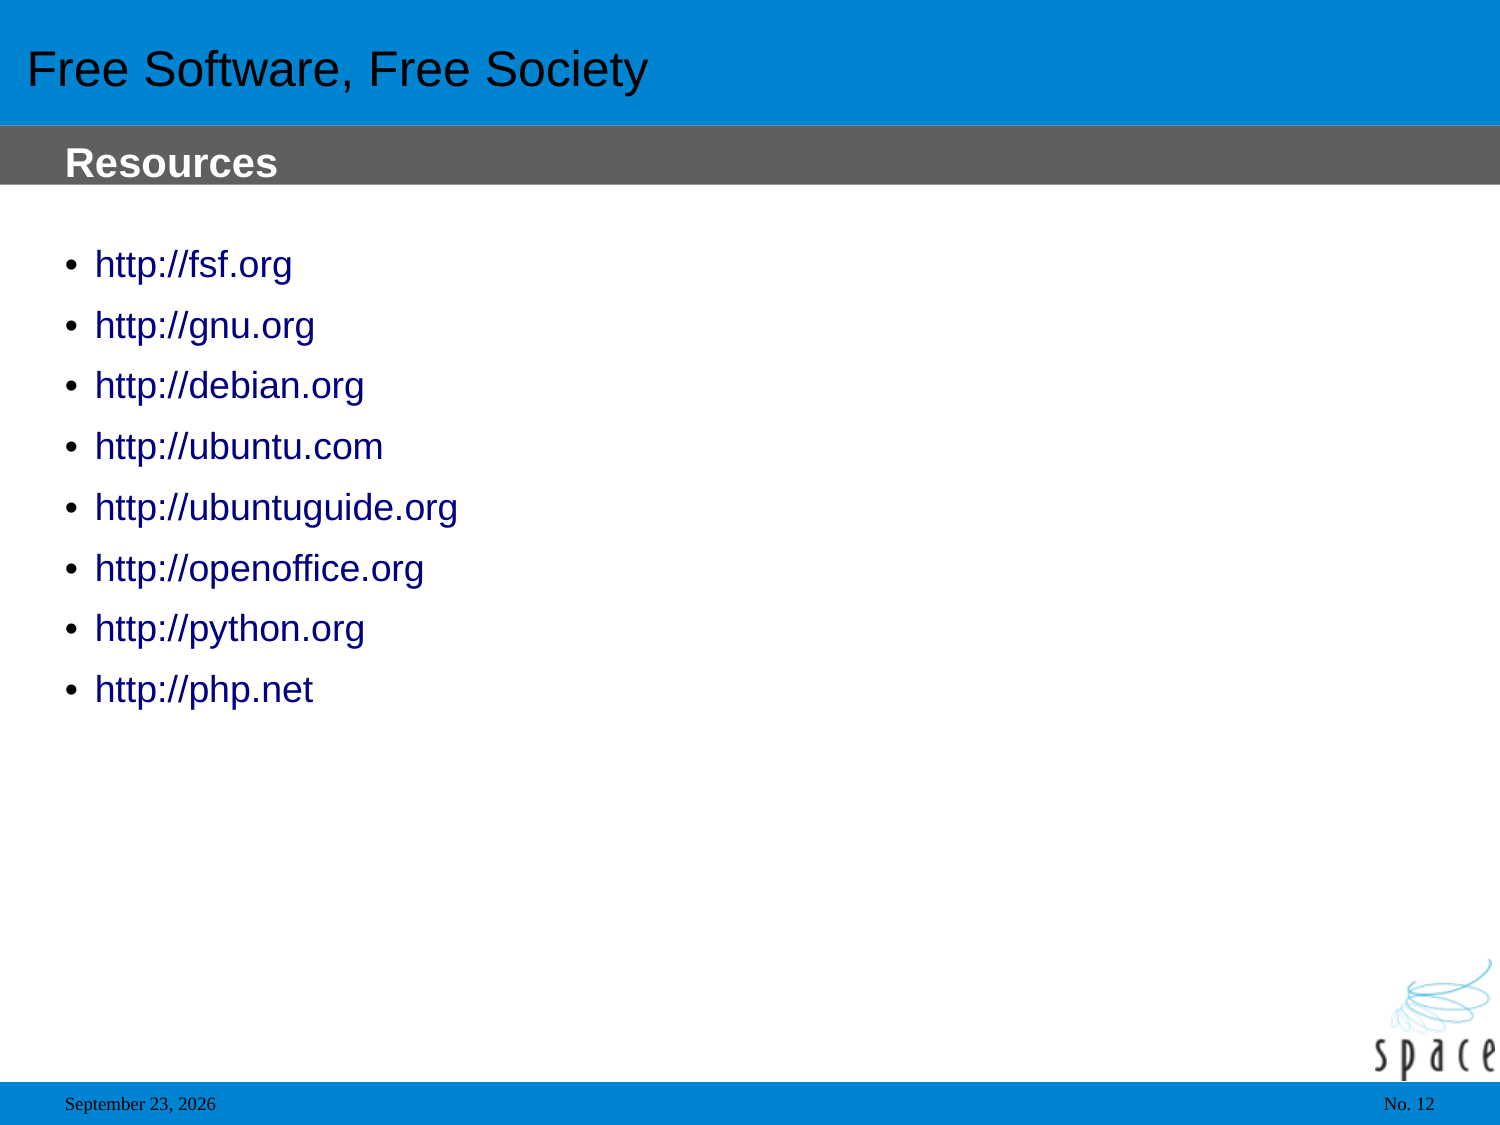

# Resources
http://fsf.org
http://gnu.org
http://debian.org
http://ubuntu.com
http://ubuntuguide.org
http://openoffice.org
http://python.org
http://php.net
12